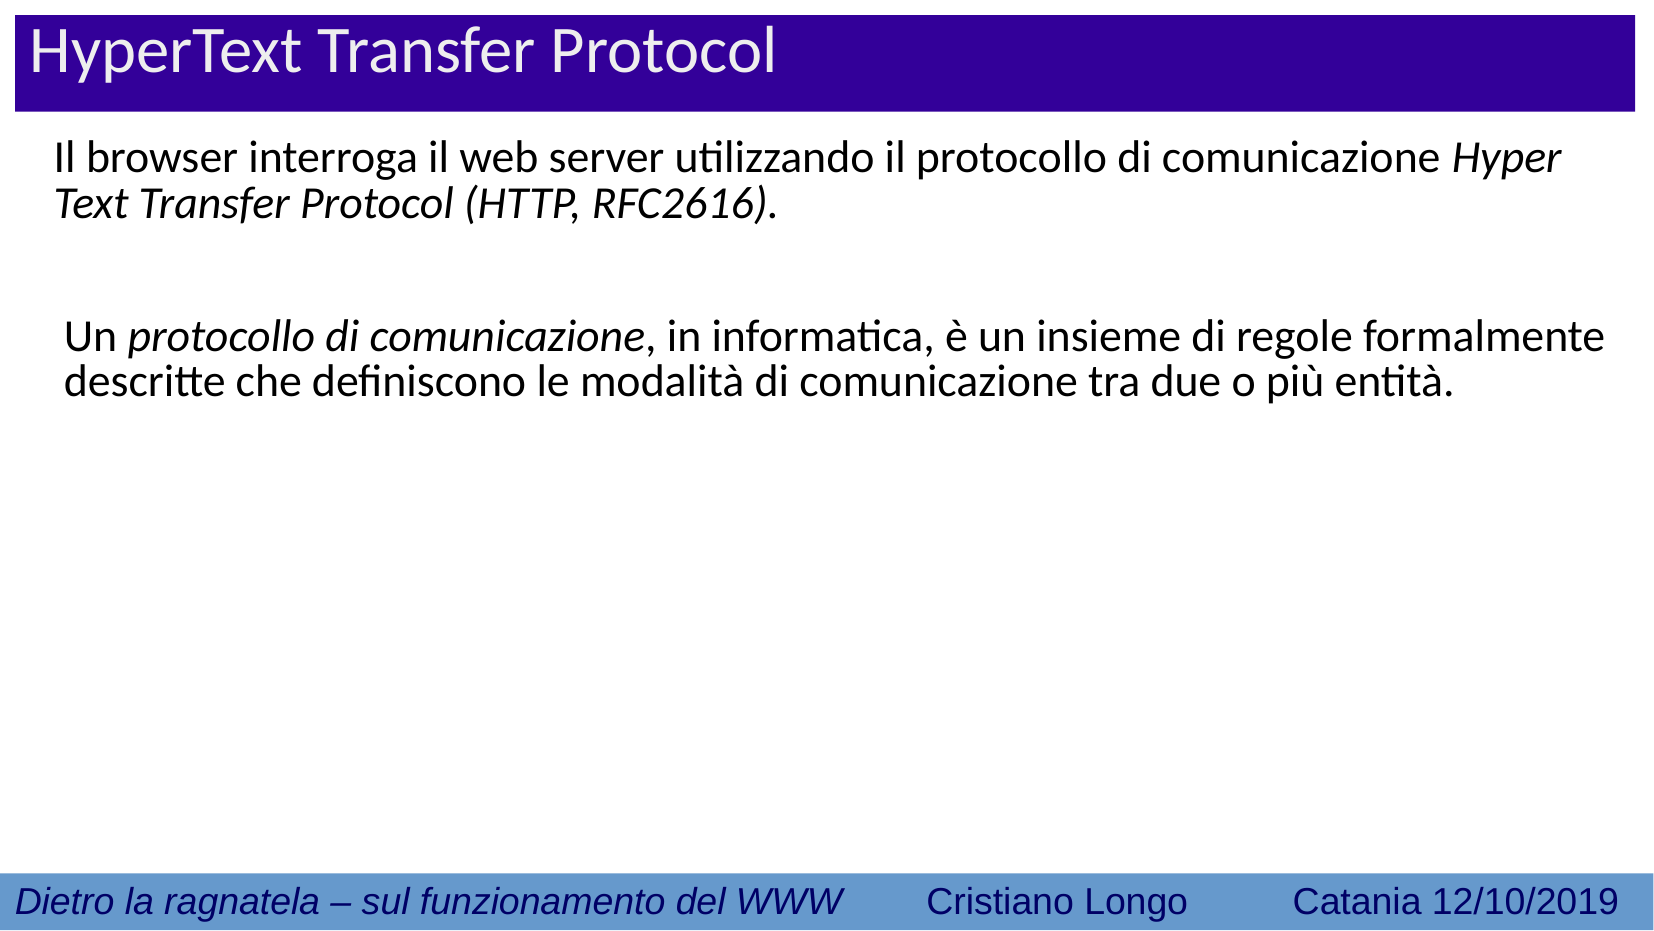

HyperText Transfer Protocol
Il browser interroga il web server utilizzando il protocollo di comunicazione Hyper Text Transfer Protocol (HTTP, RFC2616).
Un protocollo di comunicazione, in informatica, è un insieme di regole formalmente descritte che definiscono le modalità di comunicazione tra due o più entità.
Dietro la ragnatela – sul funzionamento del WWW Cristiano Longo Catania 12/10/2019